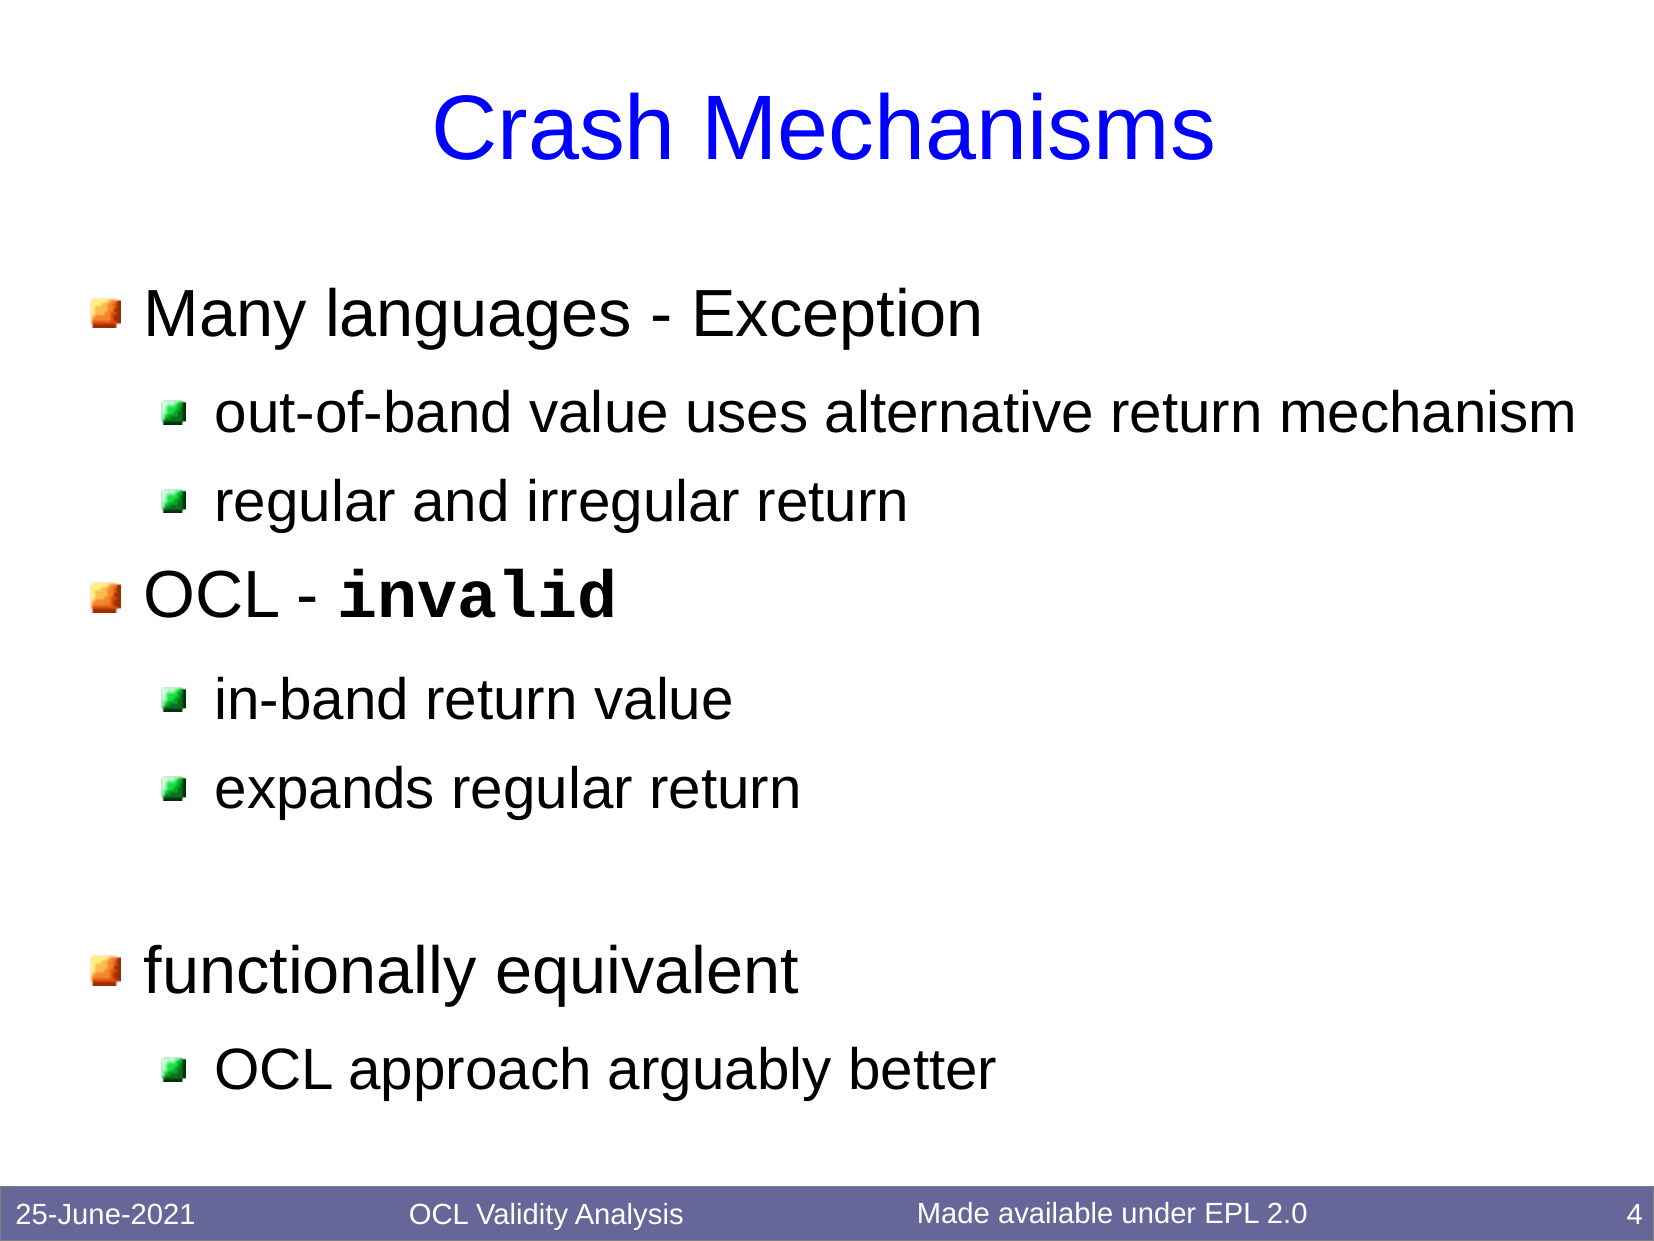

# Crash Mechanisms
Many languages - Exception
out-of-band value uses alternative return mechanism
regular and irregular return
OCL - invalid
in-band return value
expands regular return
functionally equivalent
OCL approach arguably better
25-June-2021
OCL Validity Analysis
4